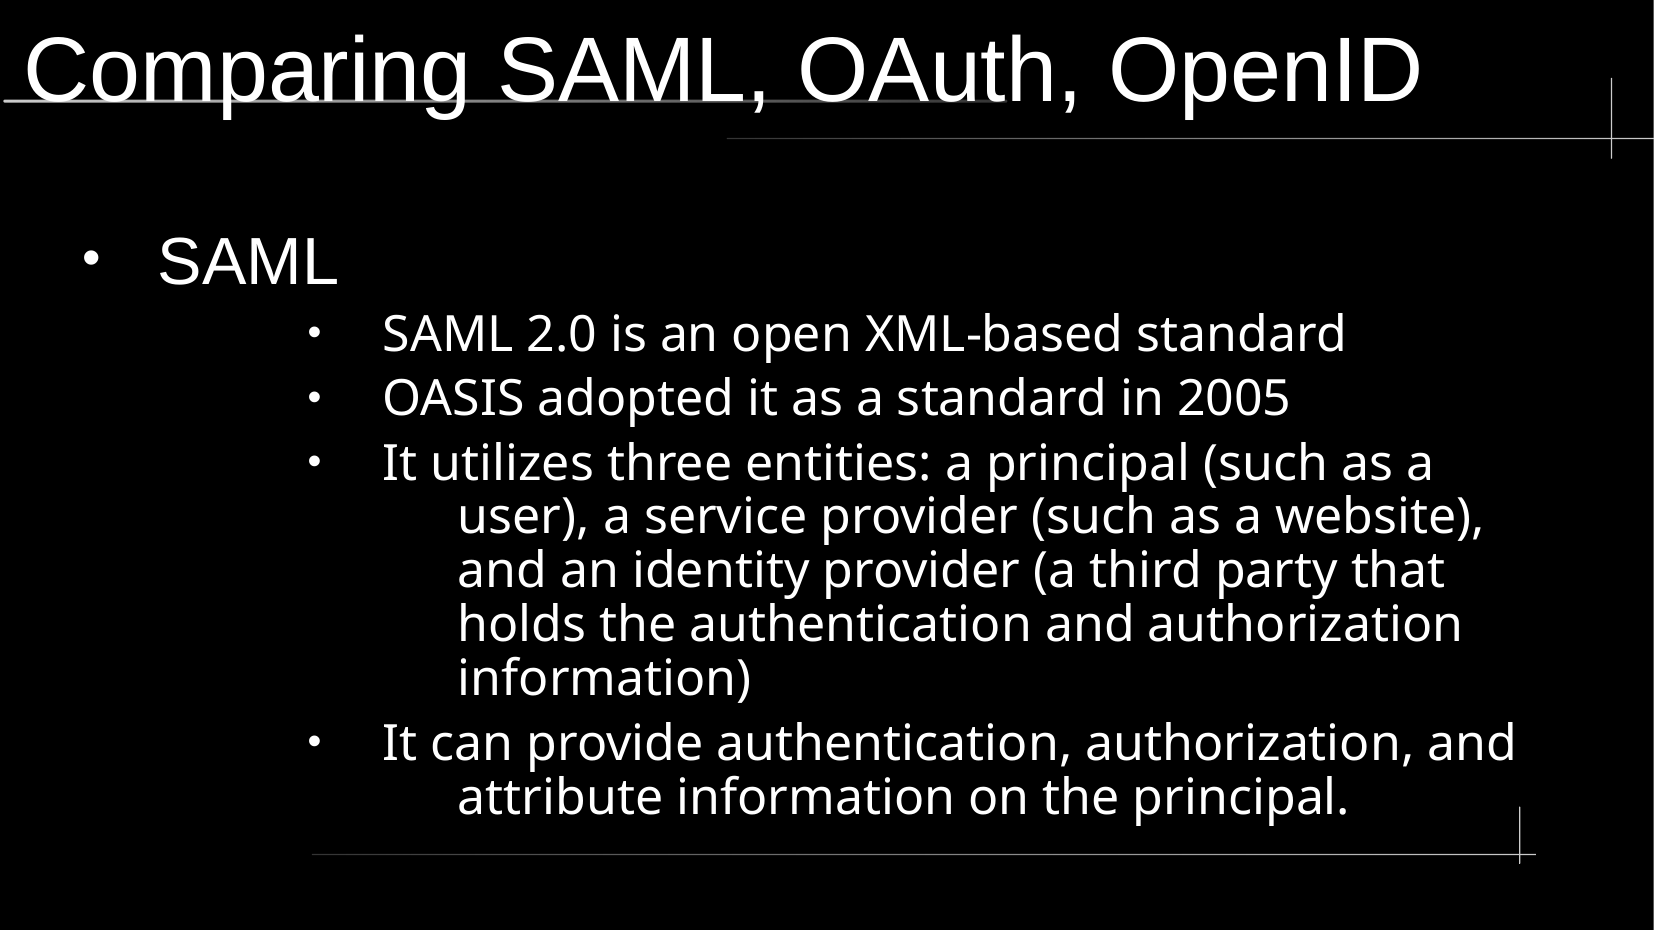

# Comparing SAML, OAuth, OpenID
SAML
SAML 2.0 is an open XML-based standard
OASIS adopted it as a standard in 2005
It utilizes three entities: a principal (such as a user), a service provider (such as a website), and an identity provider (a third party that holds the authentication and authorization information)
It can provide authentication, authorization, and attribute information on the principal.